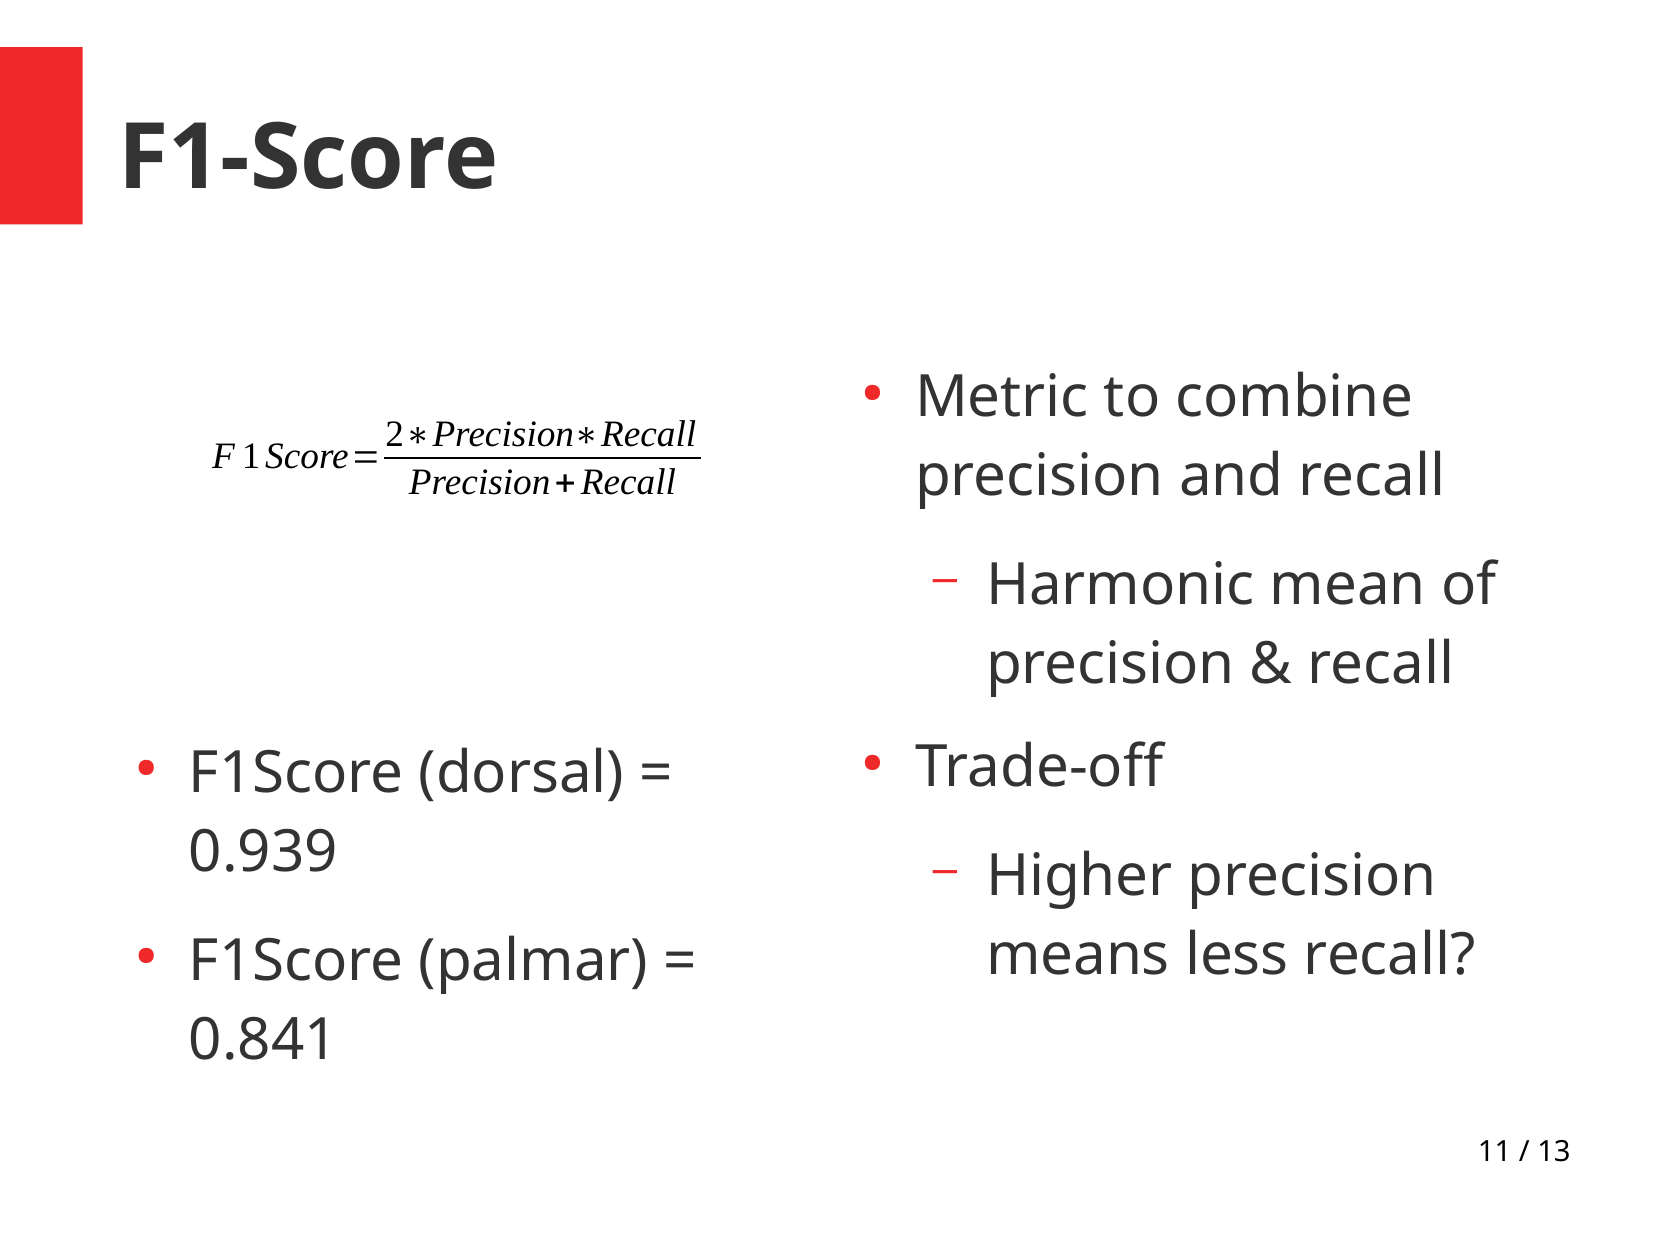

# F1-Score
Metric to combine precision and recall
Harmonic mean of precision & recall
Trade-off
Higher precision means less recall?
F1Score (dorsal) = 0.939
F1Score (palmar) = 0.841
11